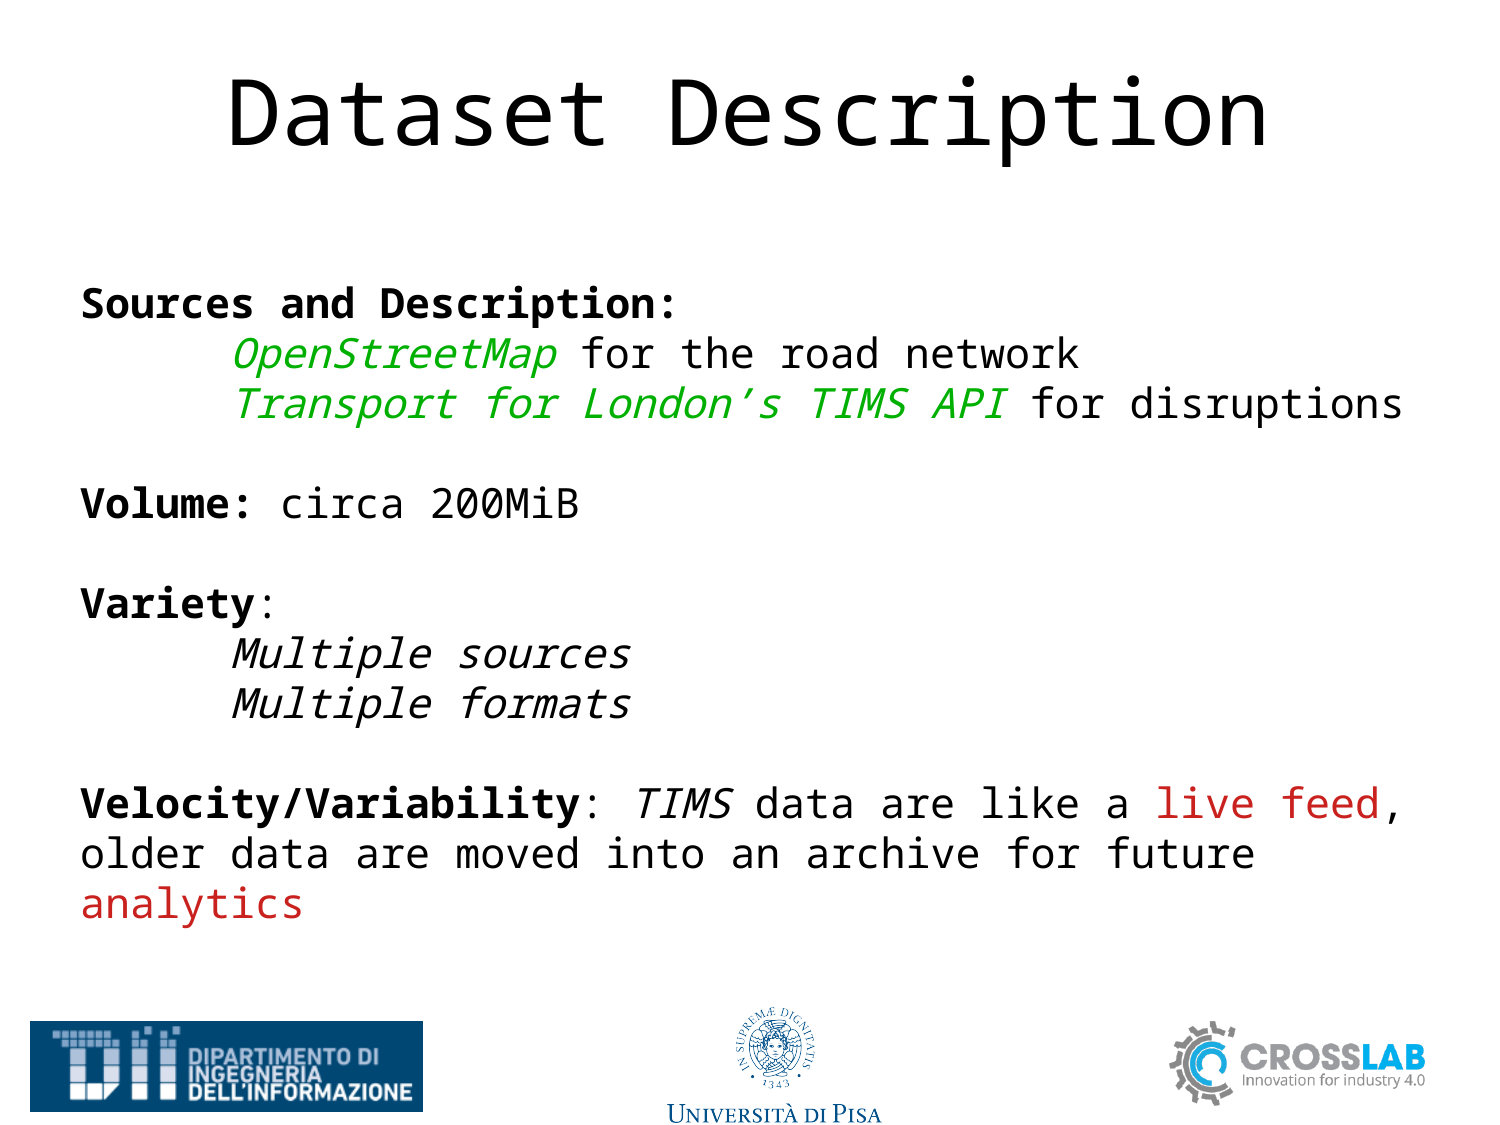

# Dataset Description
Sources and Description:
	OpenStreetMap for the road network
	Transport for London’s TIMS API for disruptions
Volume: circa 200MiB
Variety:
	Multiple sources
	Multiple formats
Velocity/Variability: TIMS data are like a live feed, older data are moved into an archive for future analytics